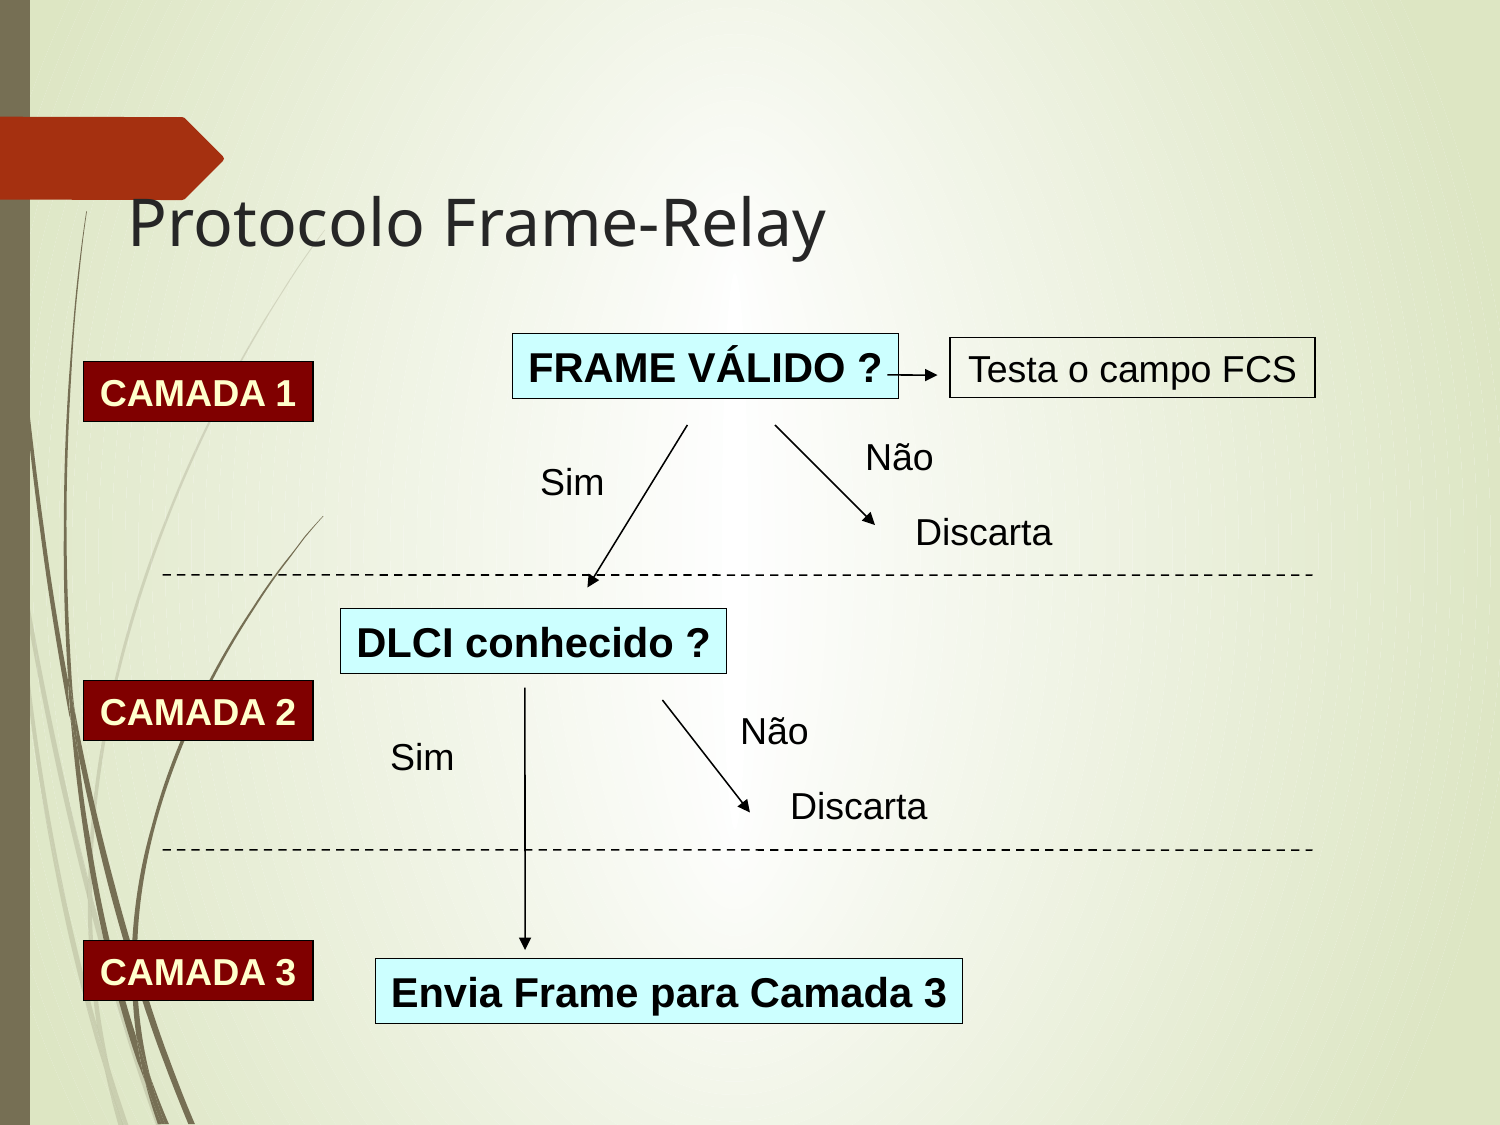

# Protocolo Frame-Relay
FRAME VÁLIDO ?
Testa o campo FCS
CAMADA 1
Não
Sim
Discarta
DLCI conhecido ?
CAMADA 2
Não
Sim
Discarta
CAMADA 3
Envia Frame para Camada 3